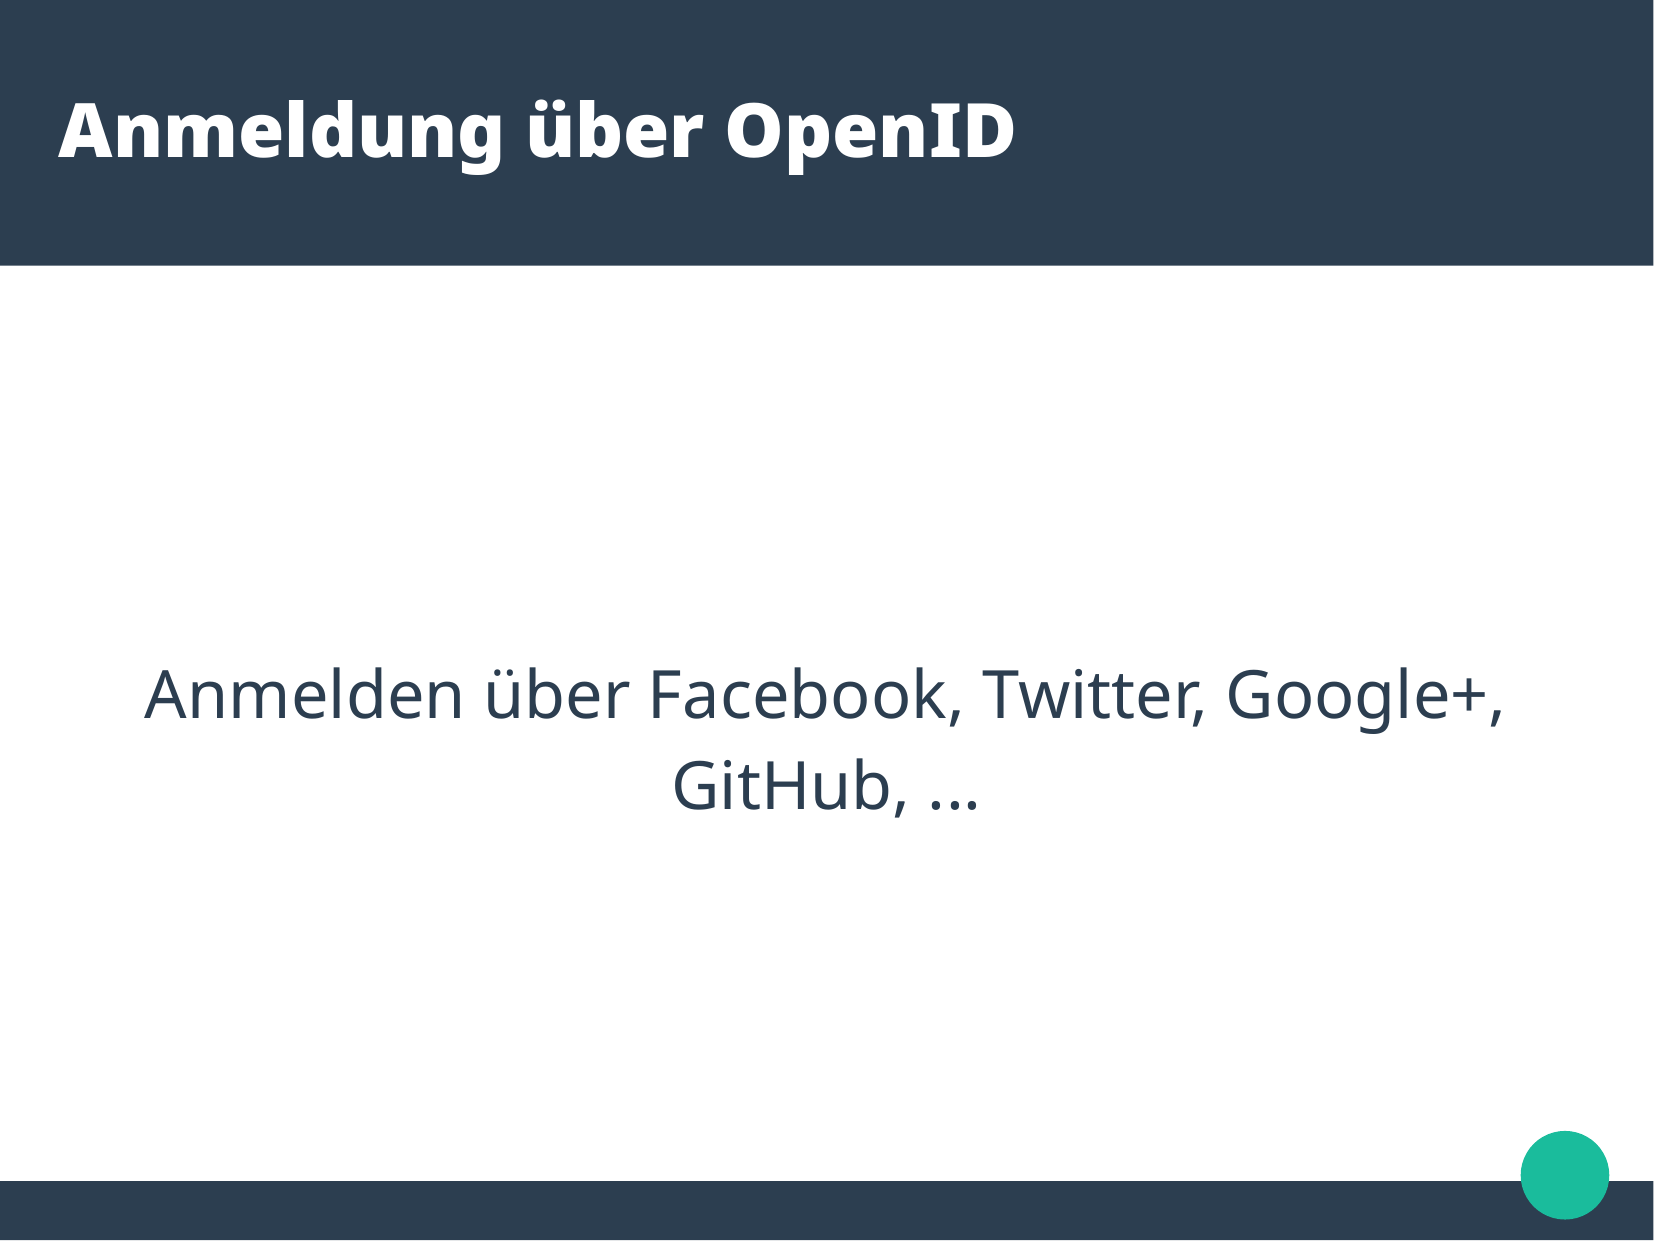

# Anmeldung über OpenID
Anmelden über Facebook, Twitter, Google+, GitHub, ...